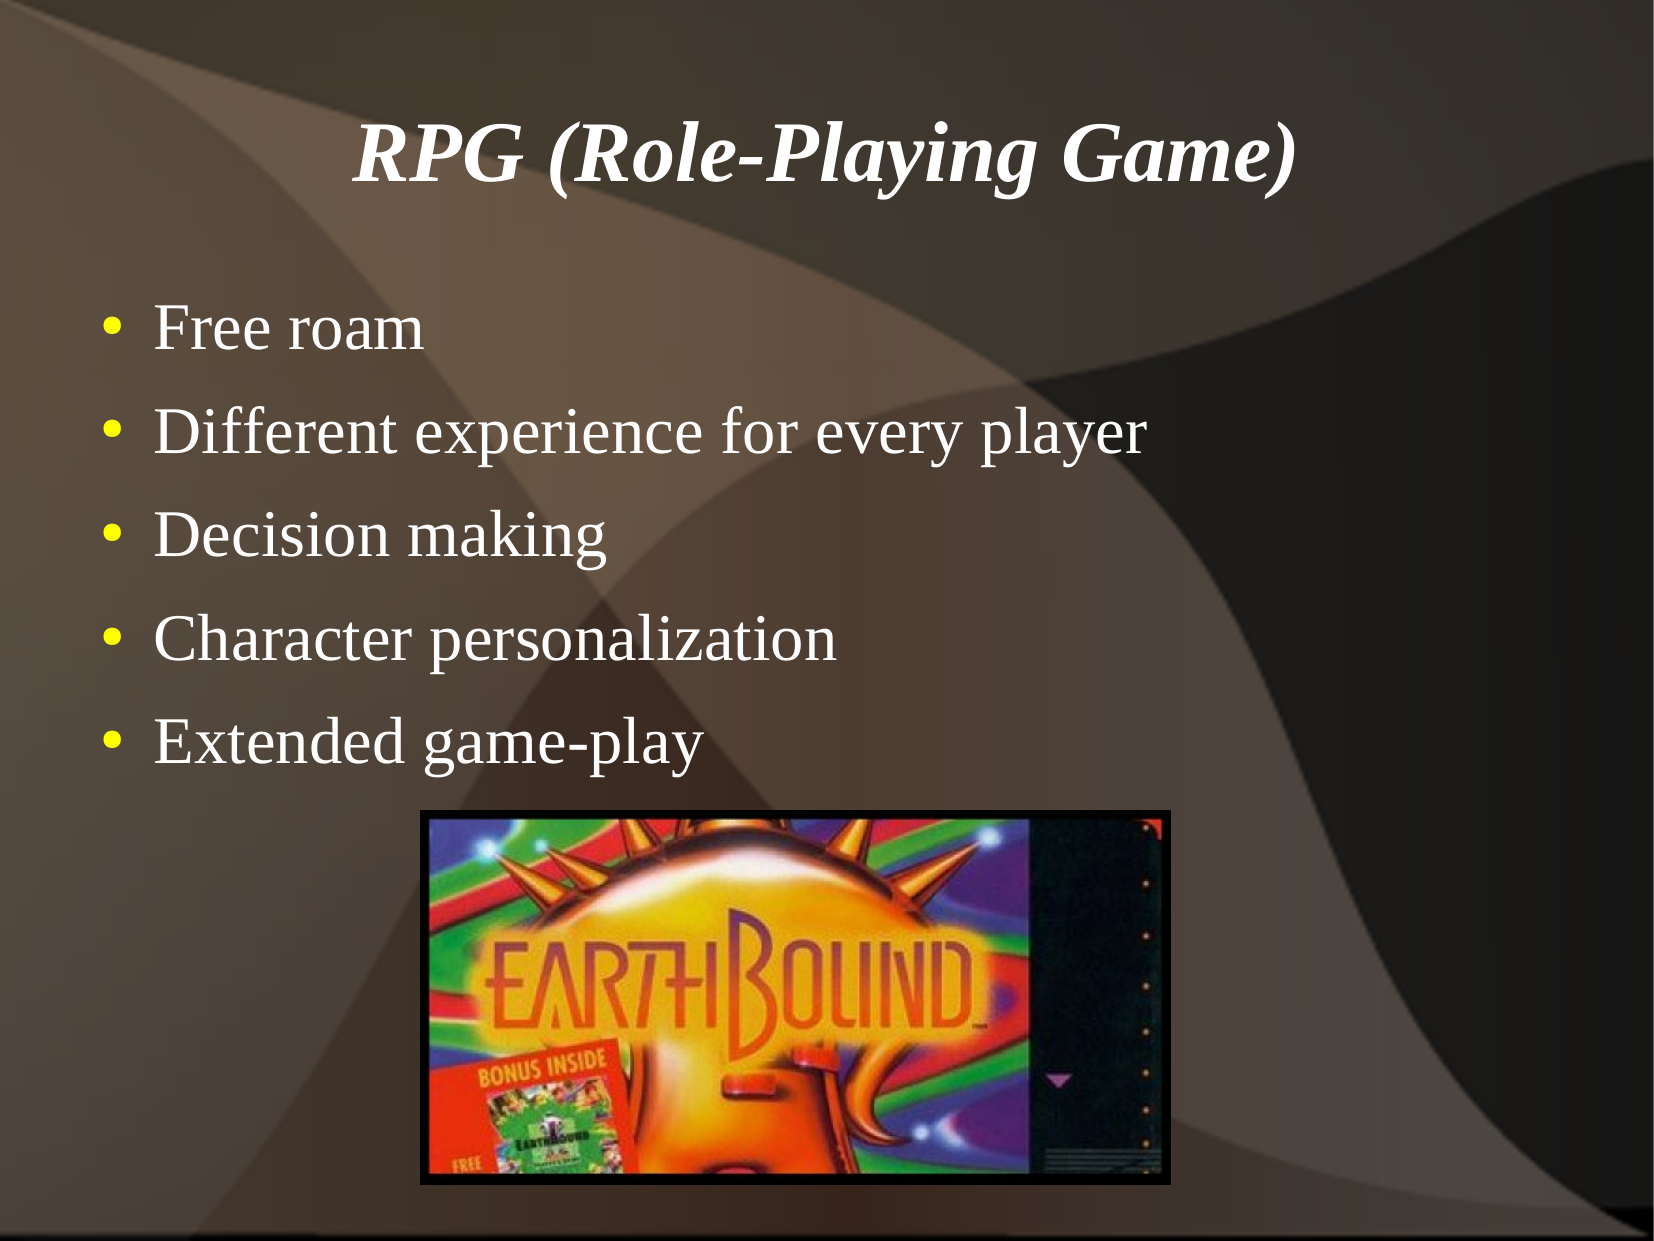

# RPG (Role-Playing Game)
Free roam
Different experience for every player
Decision making
Character personalization
Extended game-play